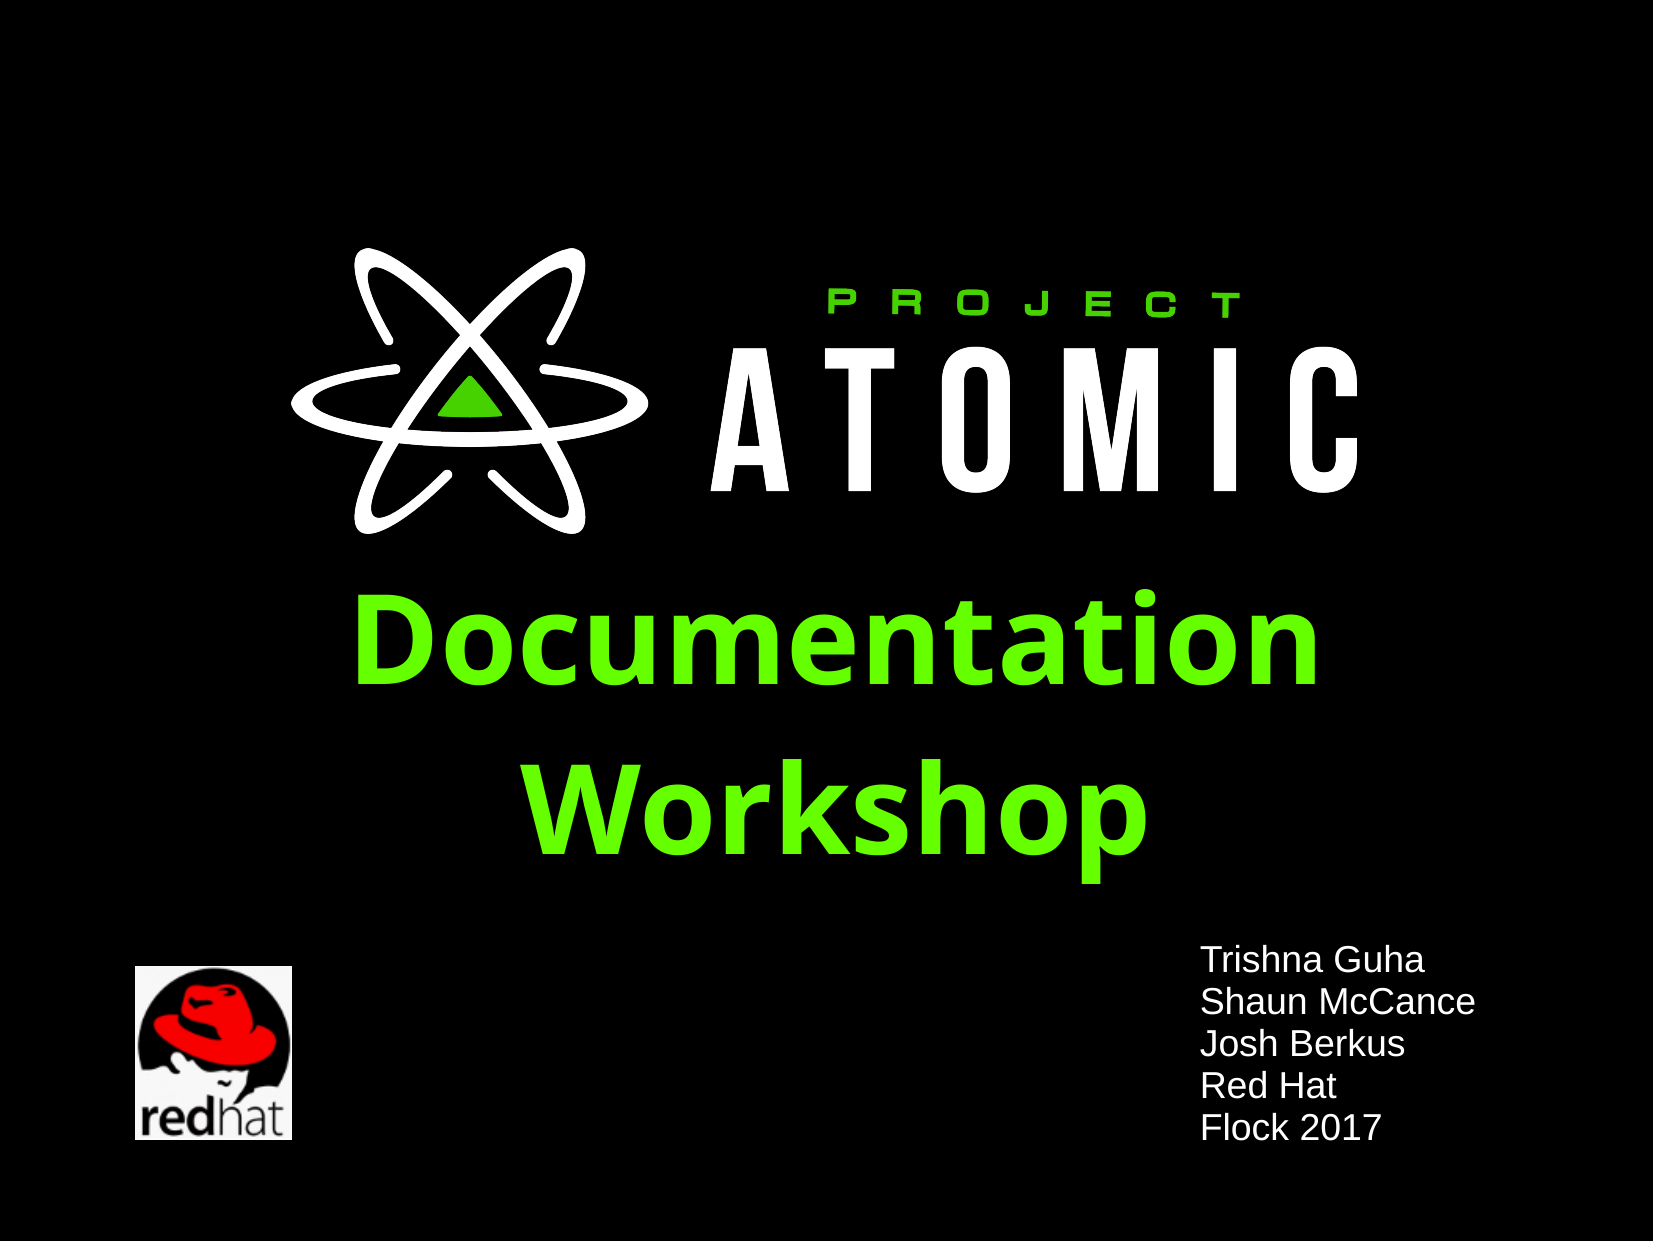

# Documentation Workshop
Trishna Guha
Shaun McCance
Josh Berkus
Red Hat
Flock 2017